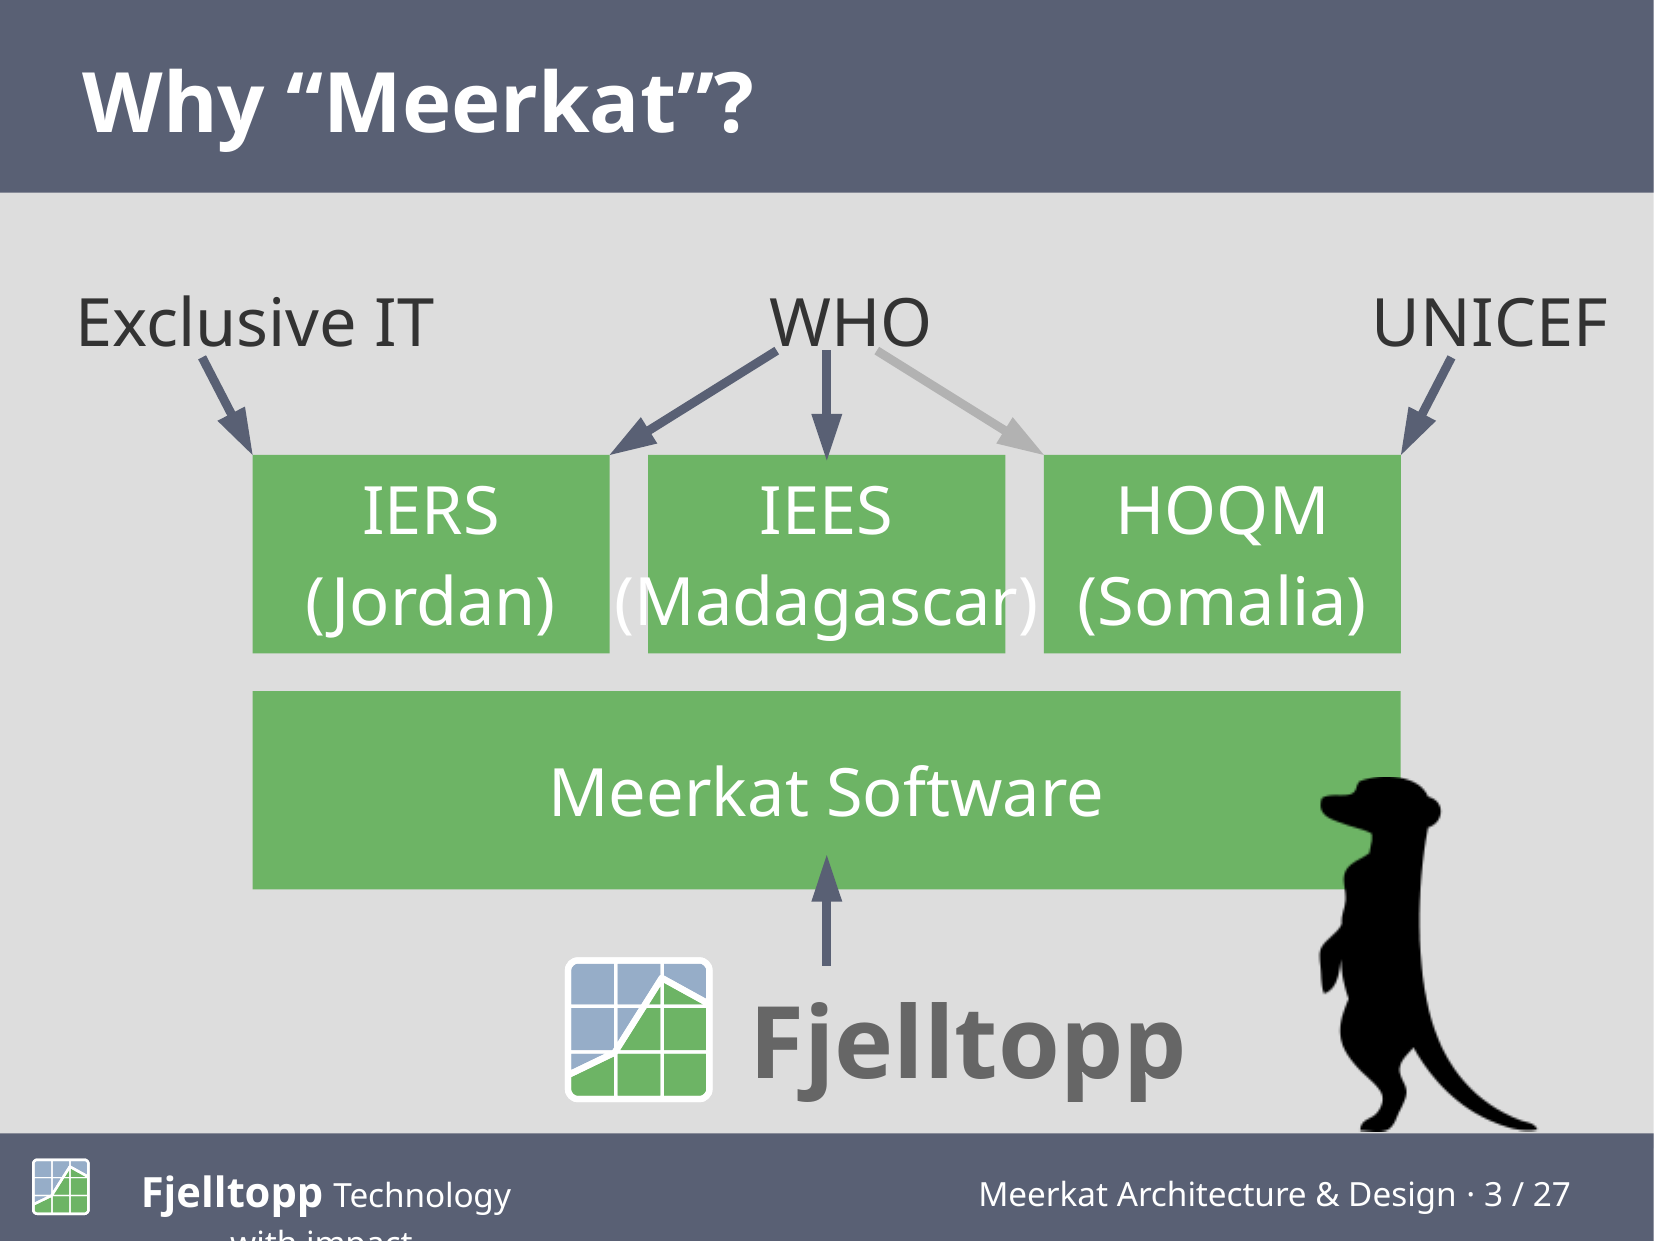

# Why “Meerkat”?
Exclusive IT
WHO
UNICEF
IERS
(Jordan)
IEES
(Madagascar)
HOQM
(Somalia)
Meerkat Software
Fjelltopp
3